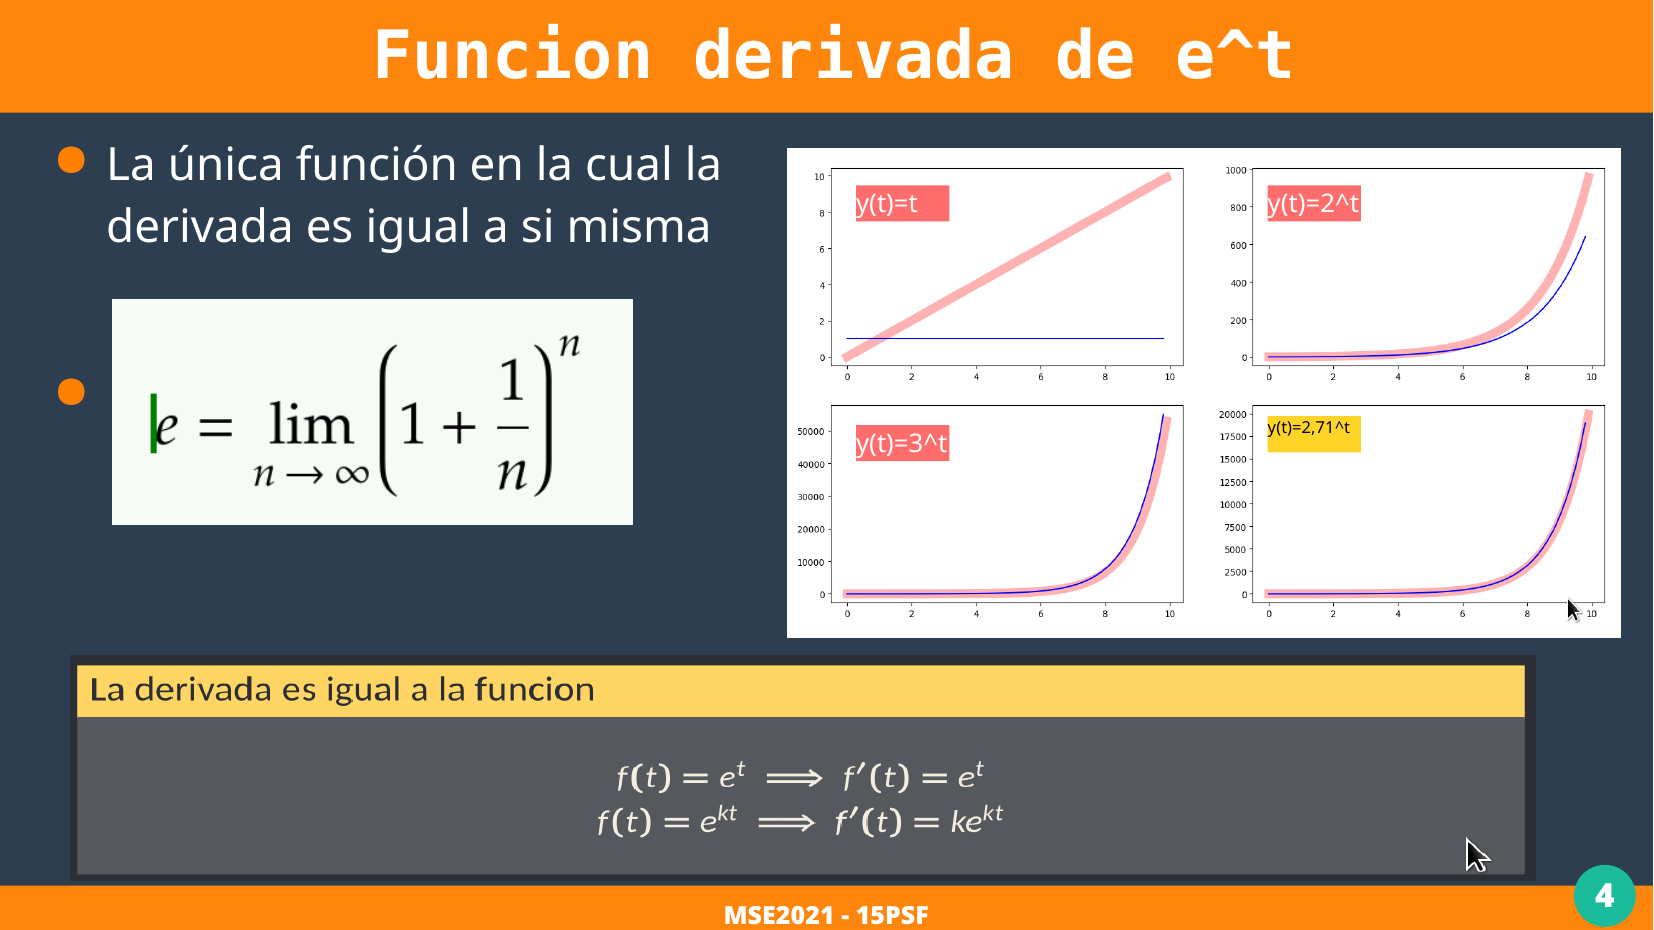

# Funcion derivada de e^t
La única función en la cual la derivada es igual a si misma
y(t)=t
y(t)=2^t
y(t)=2,71^t
y(t)=3^t
MSE2021 - 15PSF